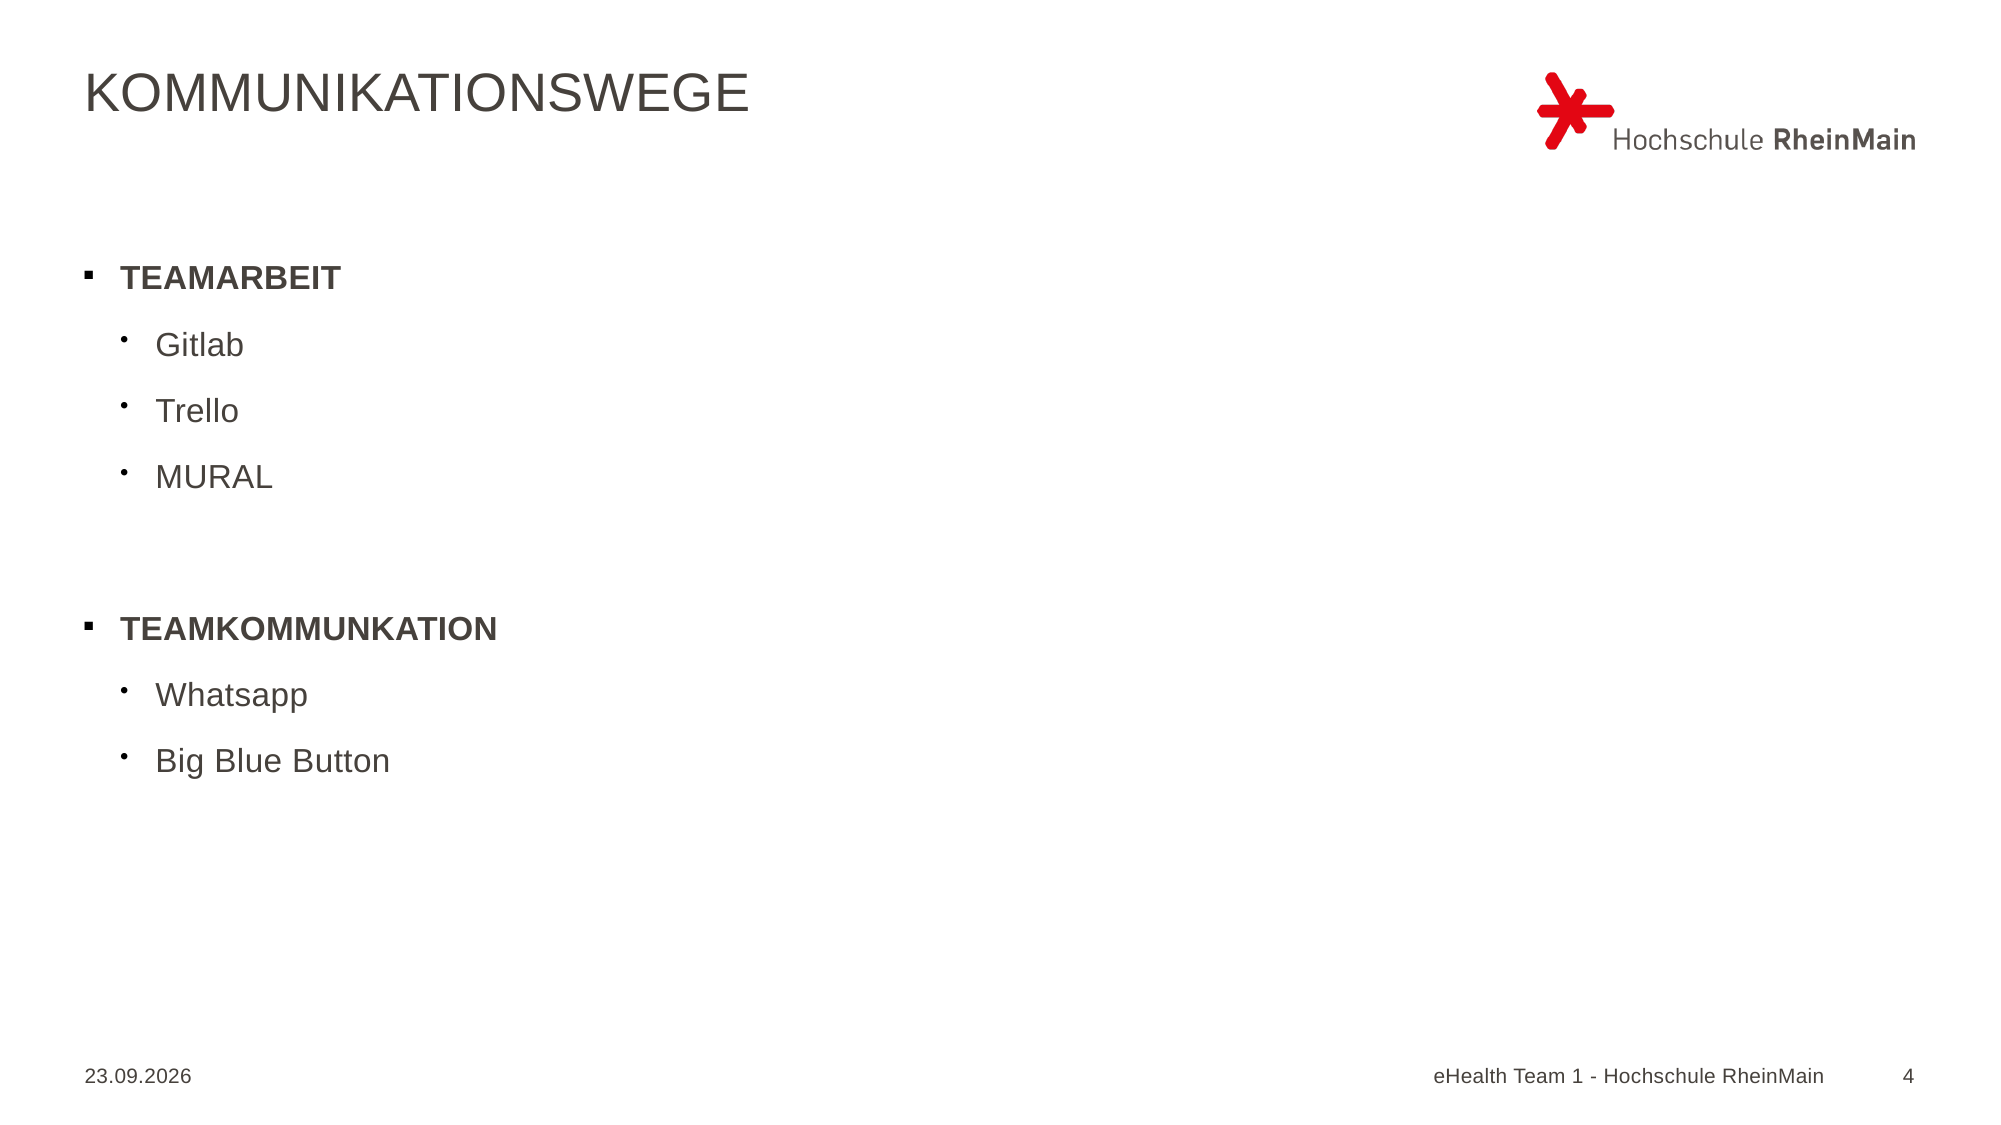

KOMMUNIKATIONSWEGE
# TEAMARBEIT
Gitlab
Trello
MURAL
TEAMKOMMUNKATION
Whatsapp
Big Blue Button
eHealth Team 1 - Hochschule RheinMain